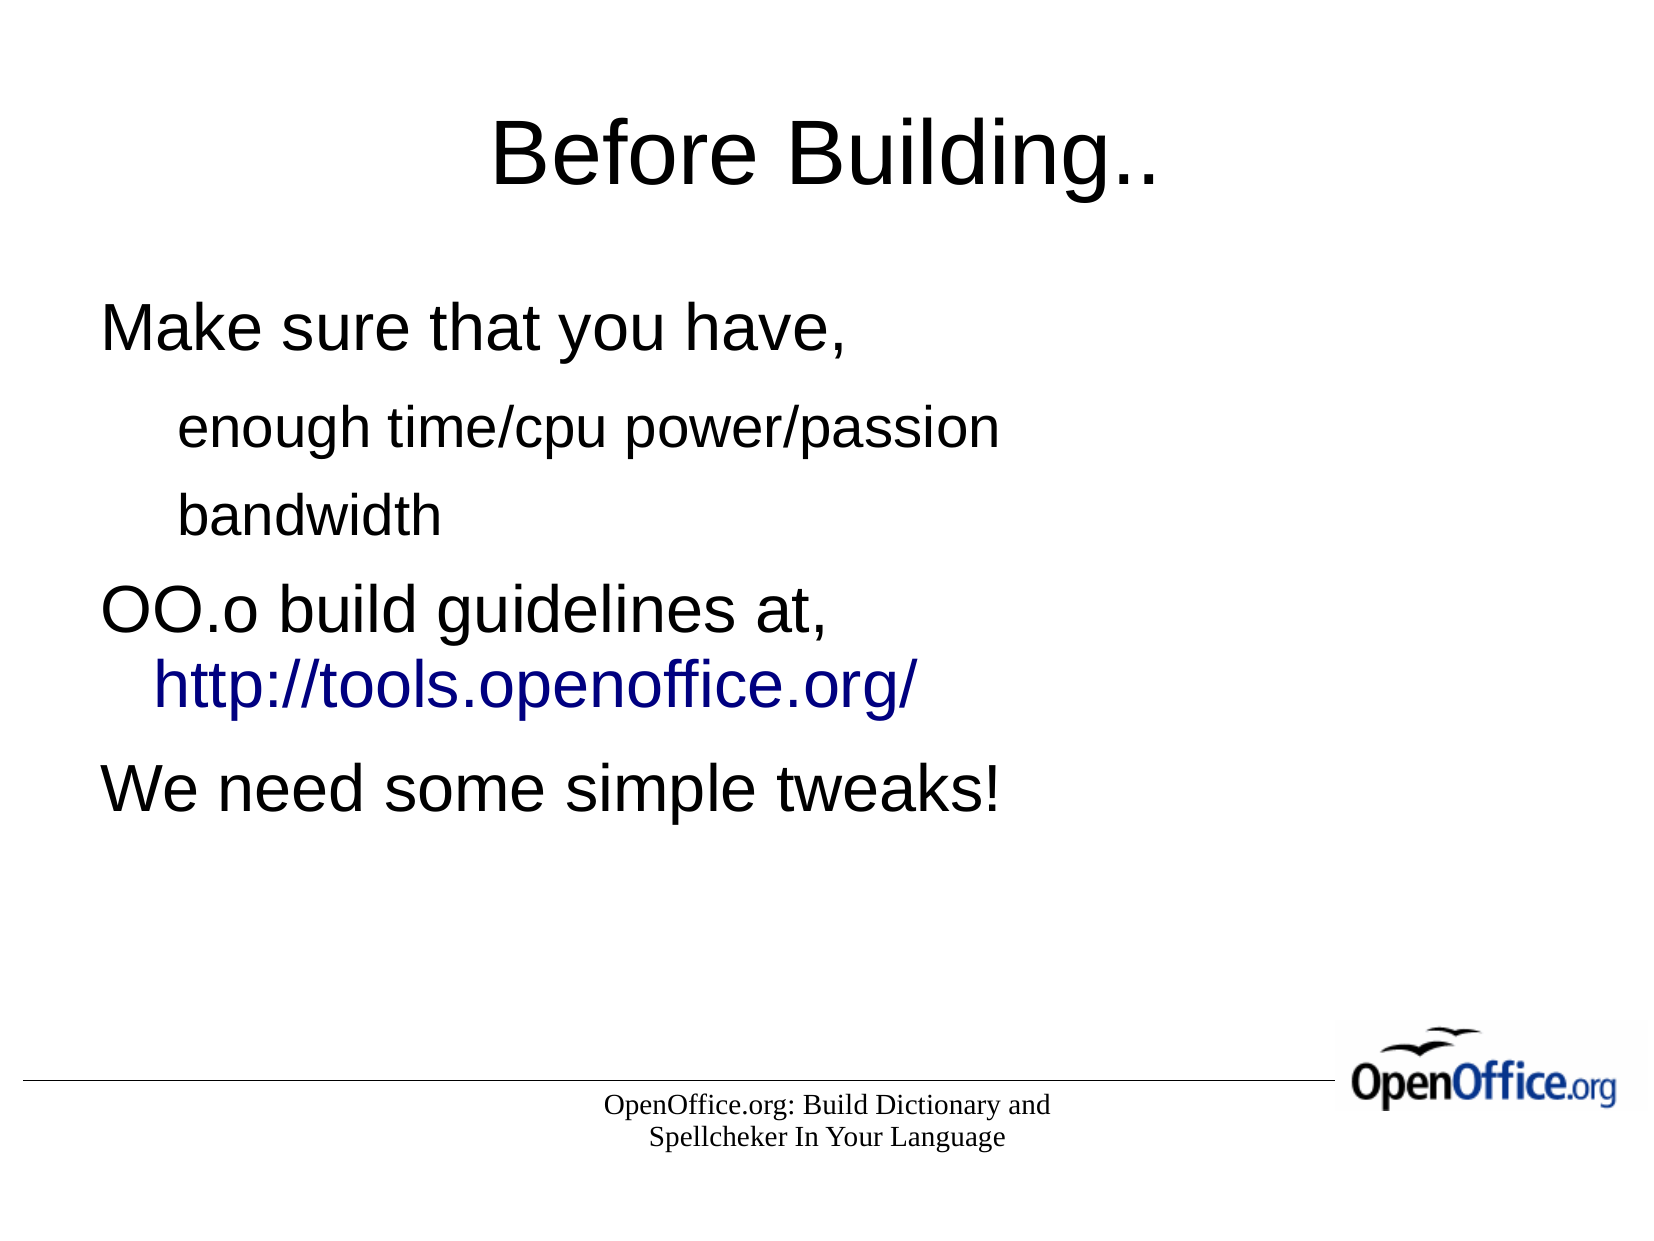

# Before Building..
Make sure that you have,
enough time/cpu power/passion
bandwidth
OO.o build guidelines at, http://tools.openoffice.org/
We need some simple tweaks!